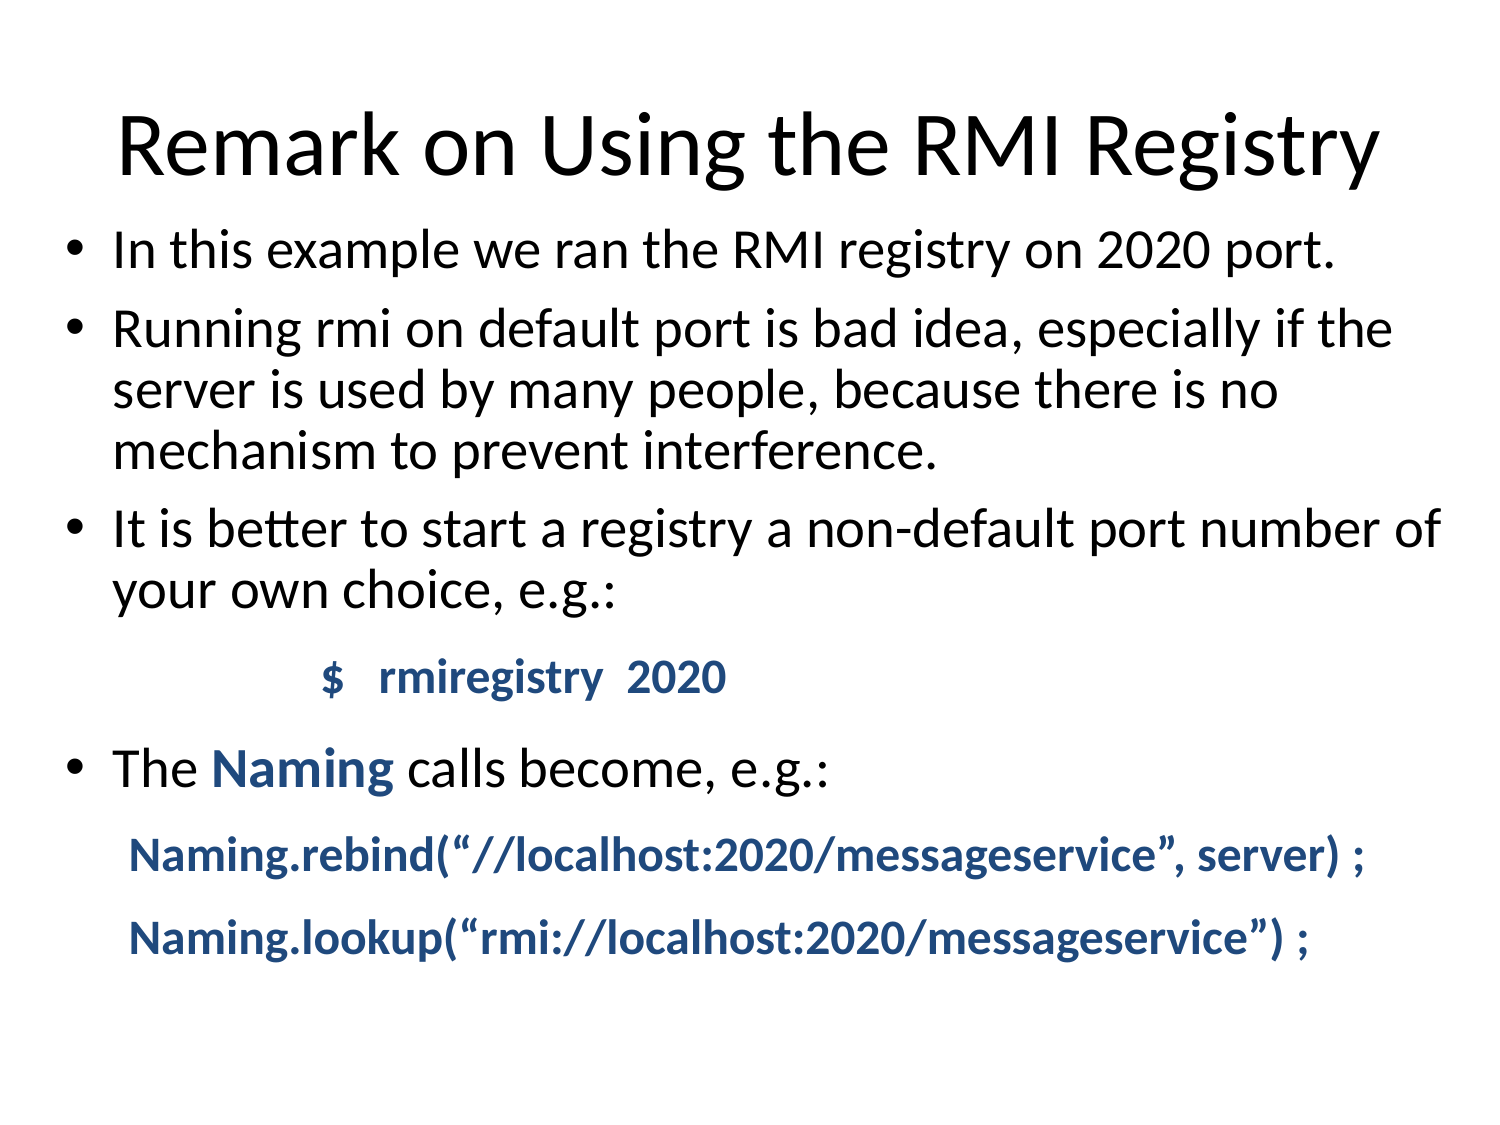

# Remark on Using the RMI Registry
In this example we ran the RMI registry on 2020 port.
Running rmi on default port is bad idea, especially if the server is used by many people, because there is no mechanism to prevent interference.
It is better to start a registry a non-default port number of your own choice, e.g.:
 $ rmiregistry 2020
The Naming calls become, e.g.:
Naming.rebind(“//localhost:2020/messageservice”, server) ;
Naming.lookup(“rmi://localhost:2020/messageservice”) ;